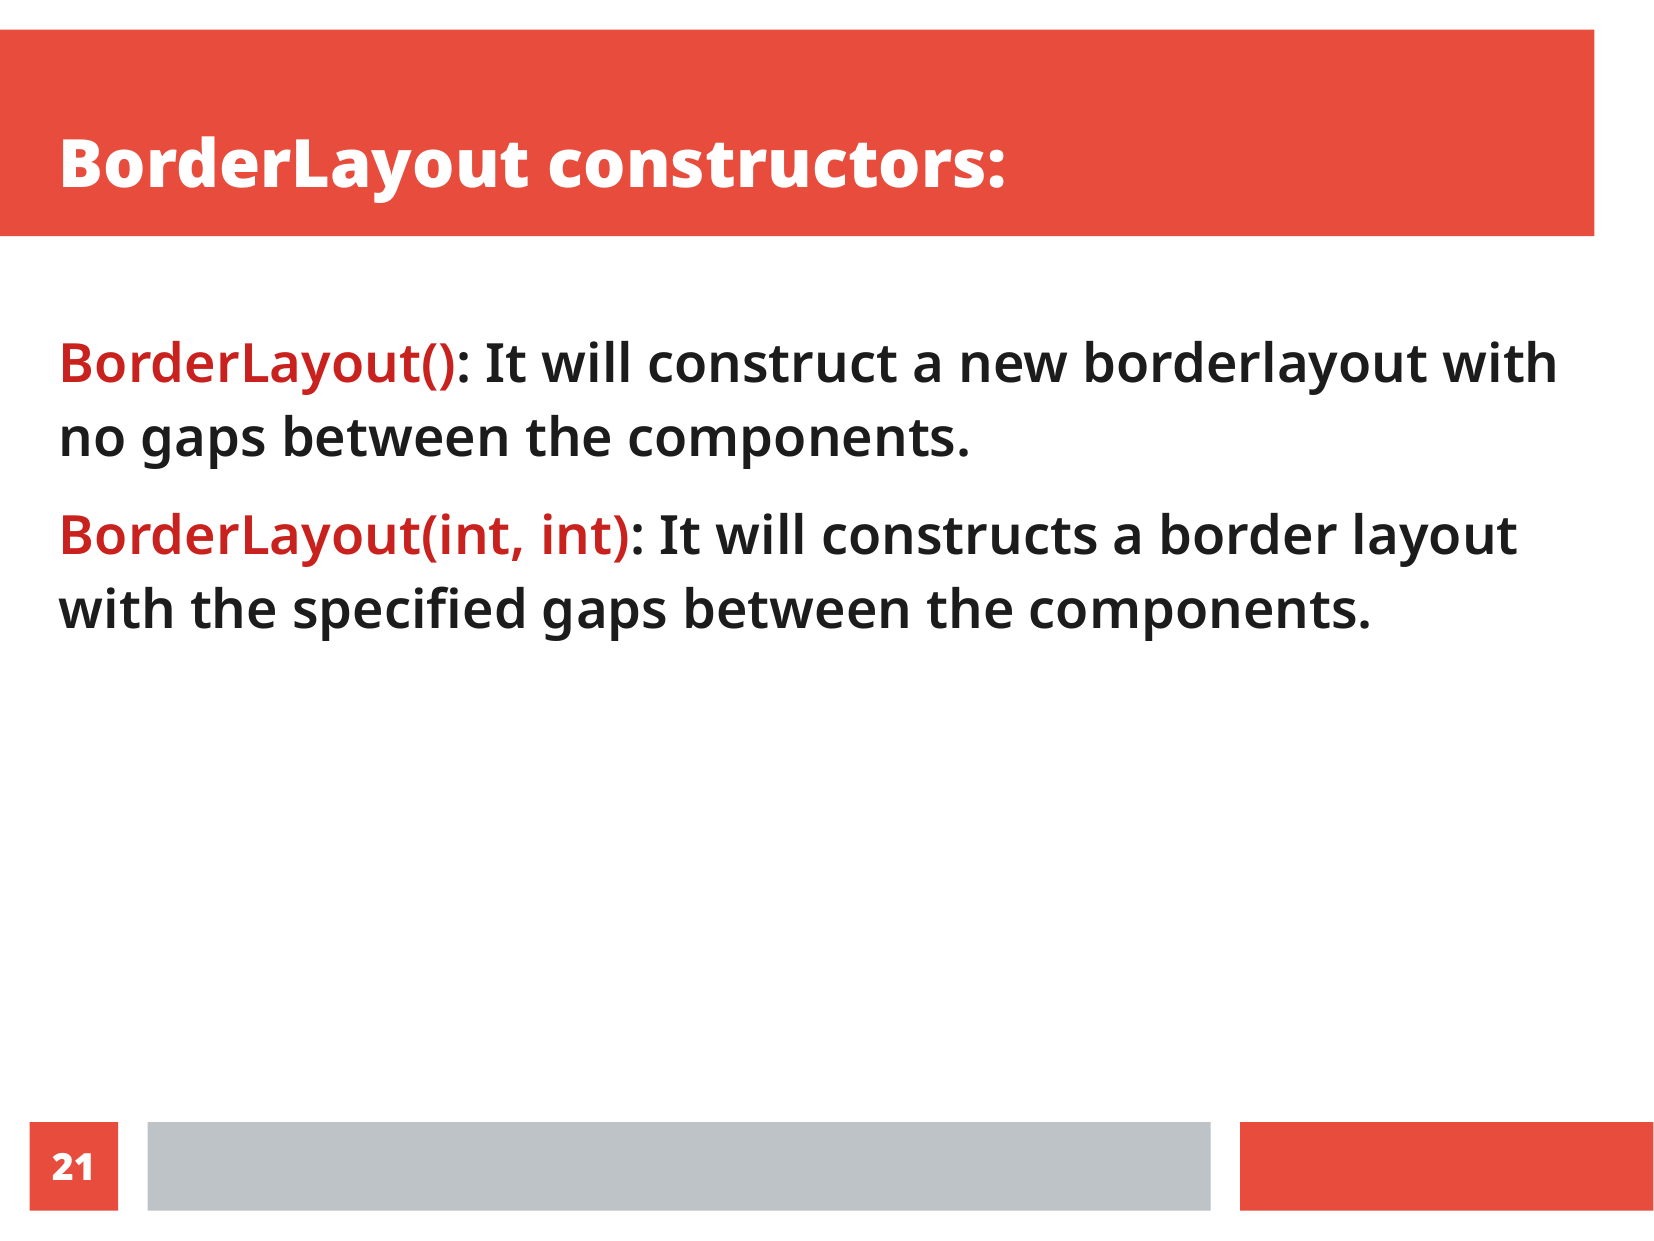

# BorderLayout constructors:
BorderLayout(): It will construct a new borderlayout with no gaps between the components.
BorderLayout(int, int): It will constructs a border layout with the specified gaps between the components.
21